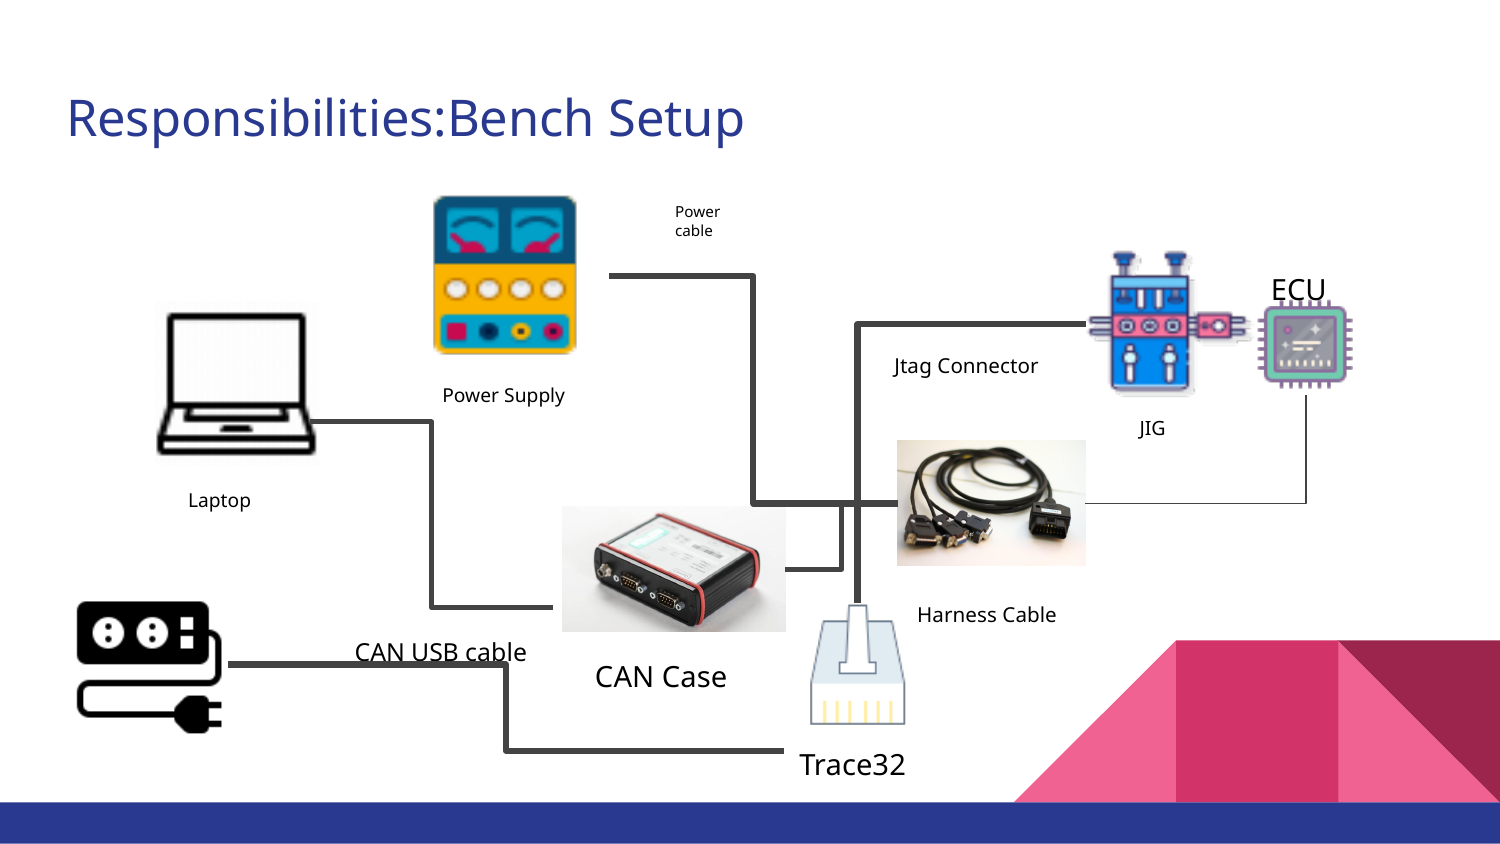

# Responsibilities:Bench Setup
Power cable
ECU
Jtag Connector
Power Supply
JIG
Laptop
Harness Cable
CAN USB cable
CAN Case
Trace32